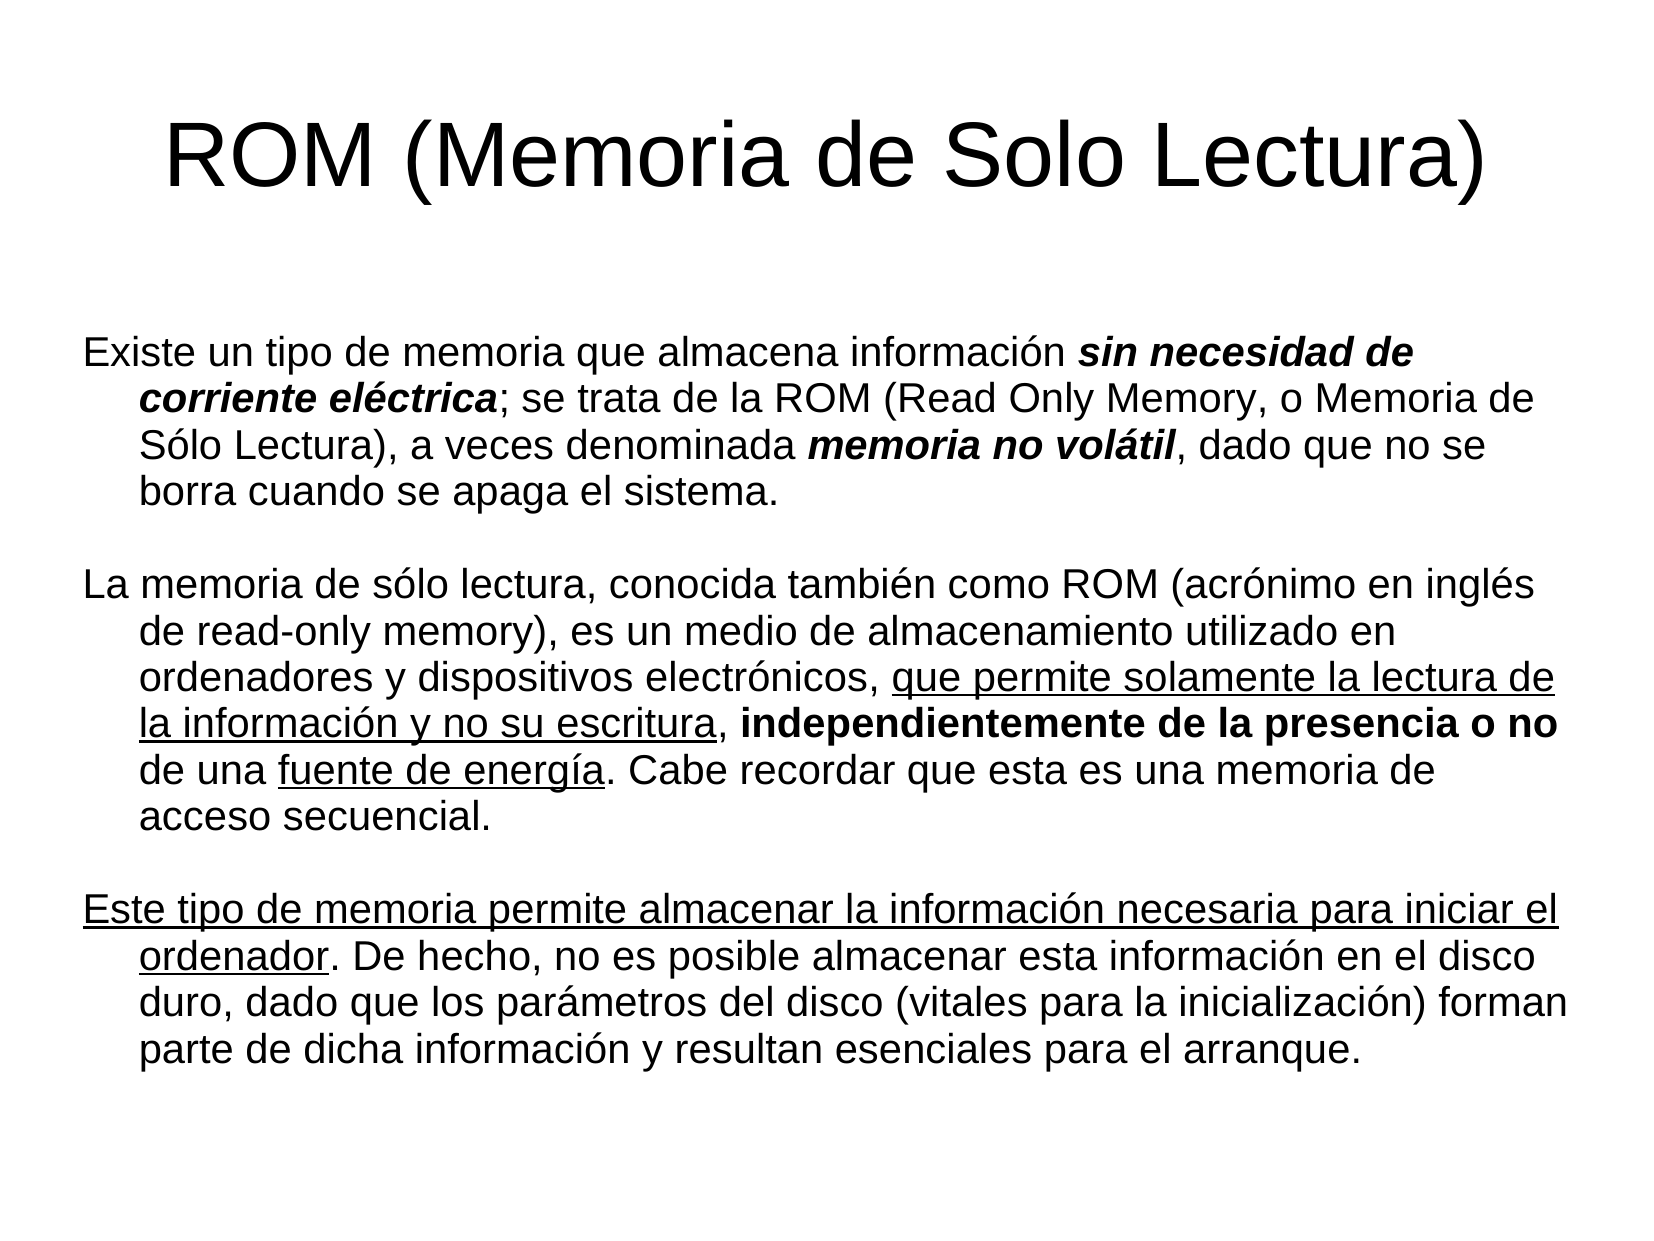

# ROM (Memoria de Solo Lectura)
Existe un tipo de memoria que almacena información sin necesidad de corriente eléctrica; se trata de la ROM (Read Only Memory, o Memoria de Sólo Lectura), a veces denominada memoria no volátil, dado que no se borra cuando se apaga el sistema.
La memoria de sólo lectura, conocida también como ROM (acrónimo en inglés de read-only memory), es un medio de almacenamiento utilizado en ordenadores y dispositivos electrónicos, que permite solamente la lectura de la información y no su escritura, independientemente de la presencia o no de una fuente de energía. Cabe recordar que esta es una memoria de acceso secuencial.
Este tipo de memoria permite almacenar la información necesaria para iniciar el ordenador. De hecho, no es posible almacenar esta información en el disco duro, dado que los parámetros del disco (vitales para la inicialización) forman parte de dicha información y resultan esenciales para el arranque.